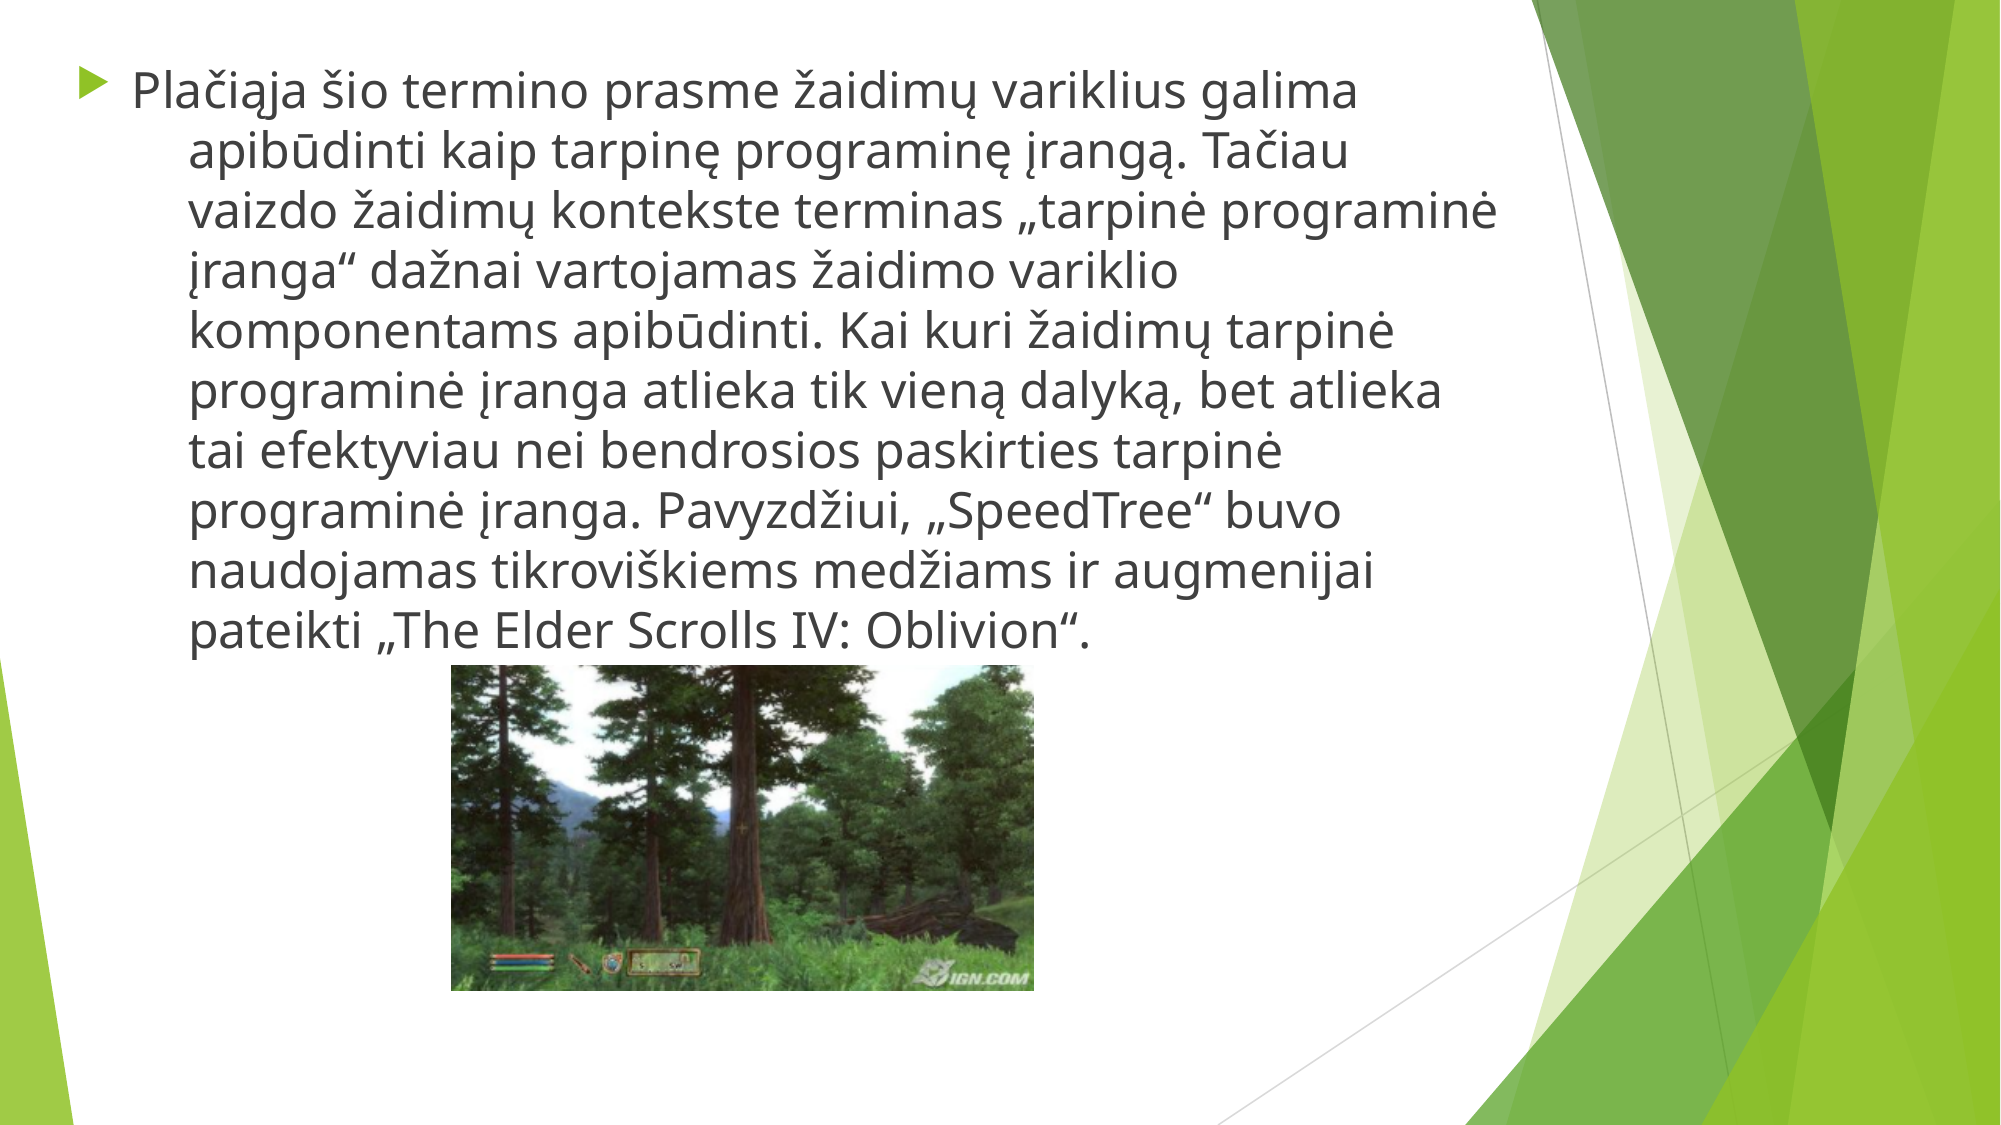

# Plačiąja šio termino prasme žaidimų variklius galima apibūdinti kaip tarpinę programinę įrangą. Tačiau vaizdo žaidimų kontekste terminas „tarpinė programinė įranga“ dažnai vartojamas žaidimo variklio komponentams apibūdinti. Kai kuri žaidimų tarpinė programinė įranga atlieka tik vieną dalyką, bet atlieka tai efektyviau nei bendrosios paskirties tarpinė programinė įranga. Pavyzdžiui, „SpeedTree“ buvo naudojamas tikroviškiems medžiams ir augmenijai pateikti „The Elder Scrolls IV: Oblivion“.